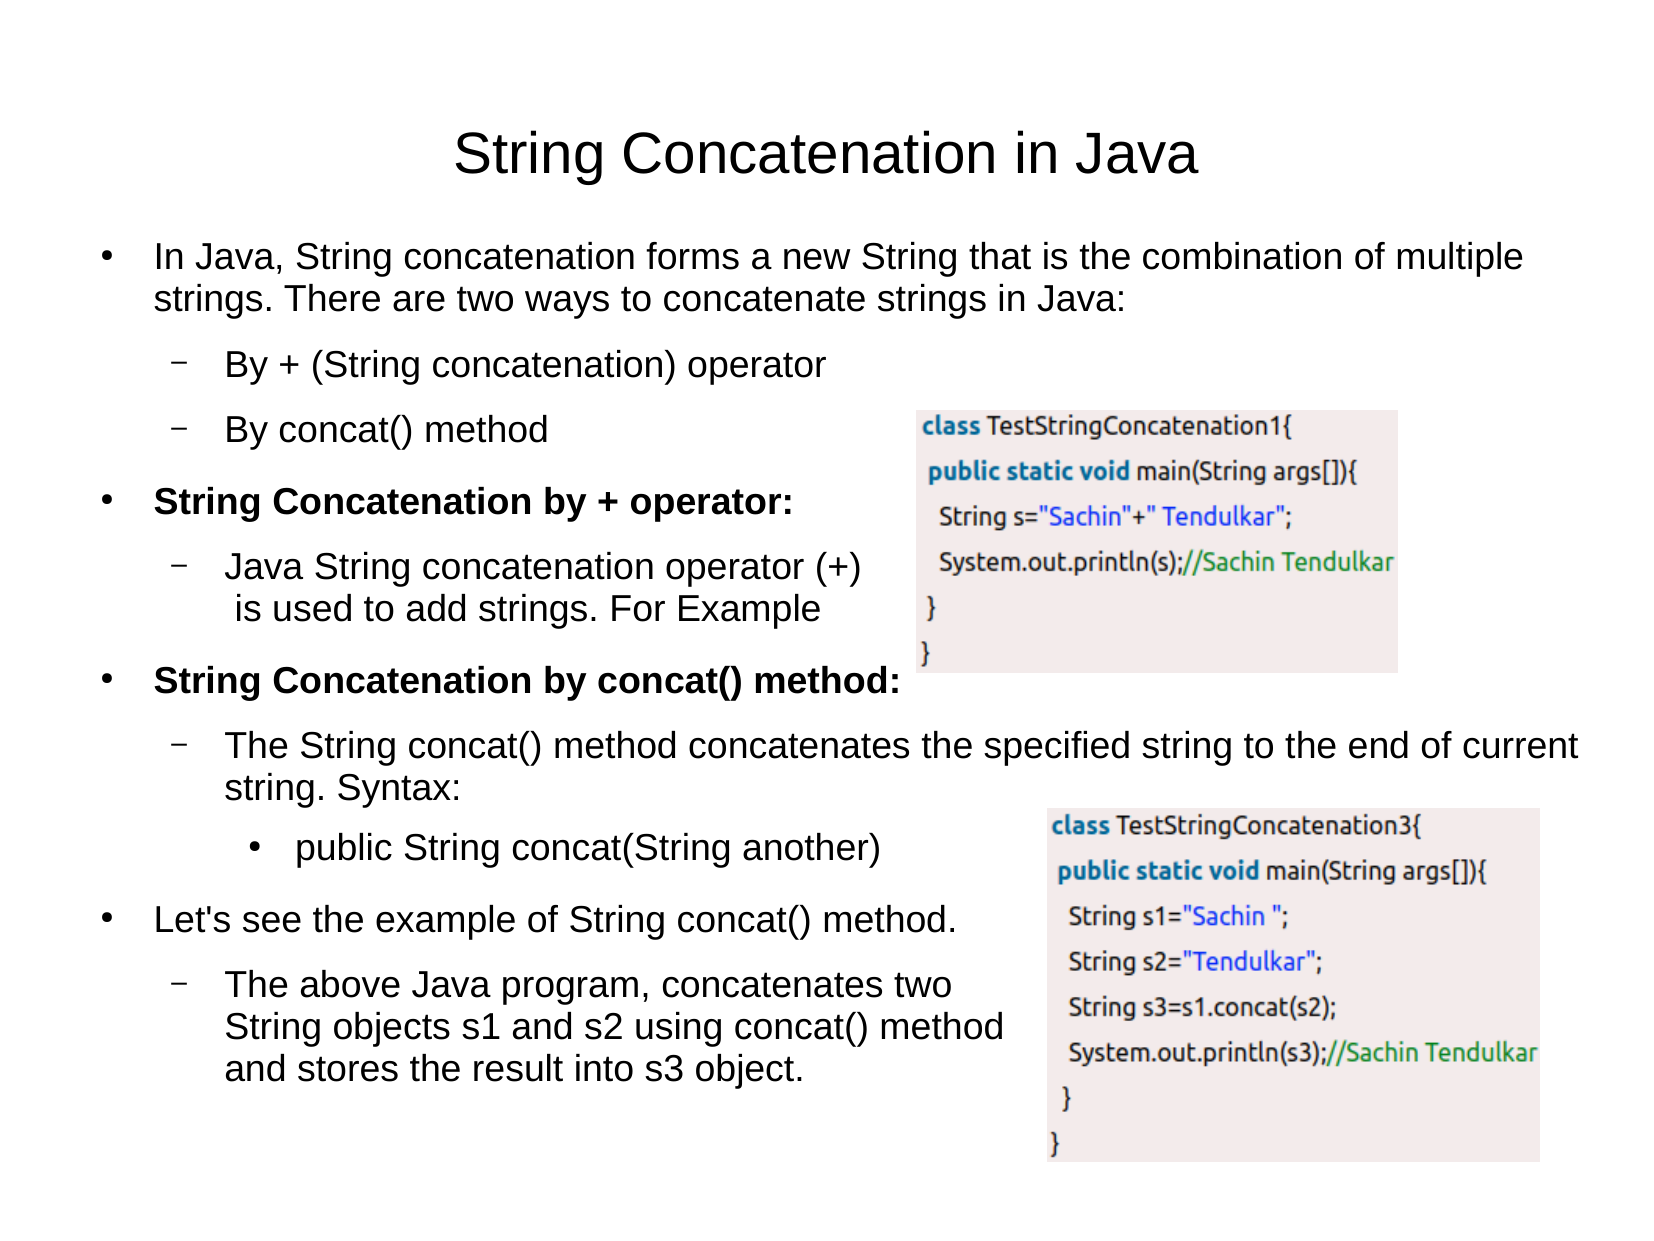

# String Concatenation in Java
In Java, String concatenation forms a new String that is the combination of multiple strings. There are two ways to concatenate strings in Java:
By + (String concatenation) operator
By concat() method
String Concatenation by + operator:
Java String concatenation operator (+)
 is used to add strings. For Example
String Concatenation by concat() method:
The String concat() method concatenates the specified string to the end of current string. Syntax:
public String concat(String another)
Let's see the example of String concat() method.
The above Java program, concatenates two
String objects s1 and s2 using concat() method
and stores the result into s3 object.